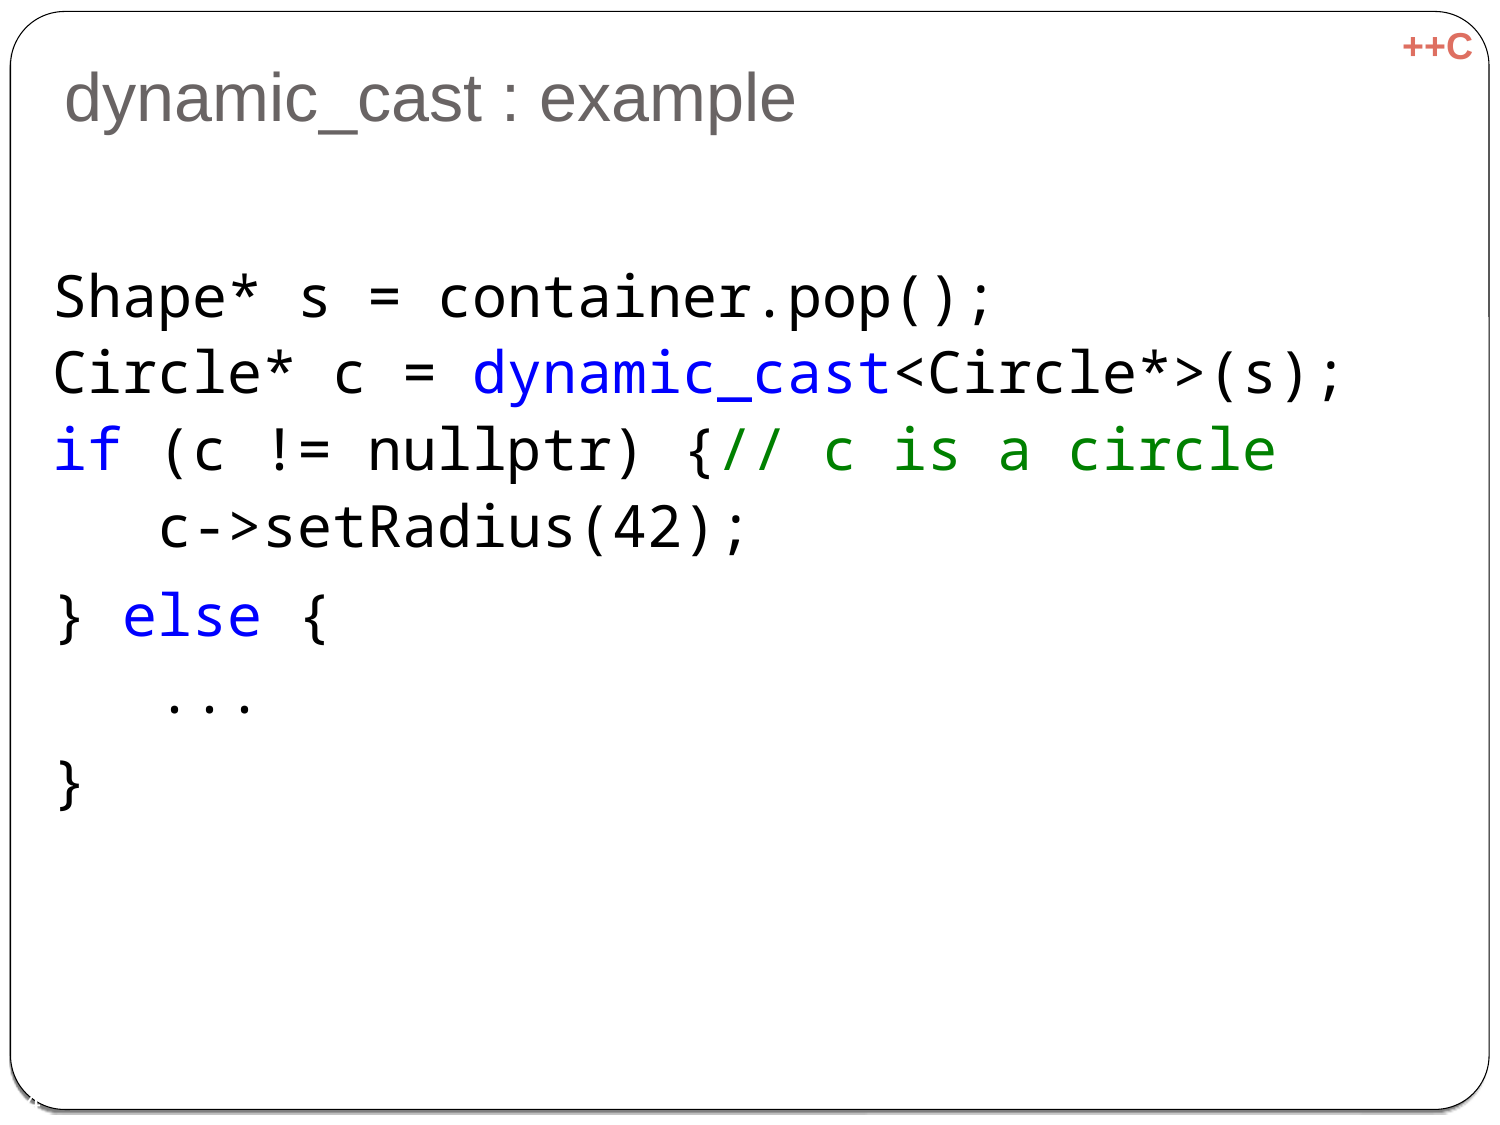

# dynamic_cast : example
Shape* s = container.pop();
Circle* c = dynamic_cast<Circle*>(s);
if (c != nullptr) {// c is a circle
 c->setRadius(42);
} else {
   ...
}